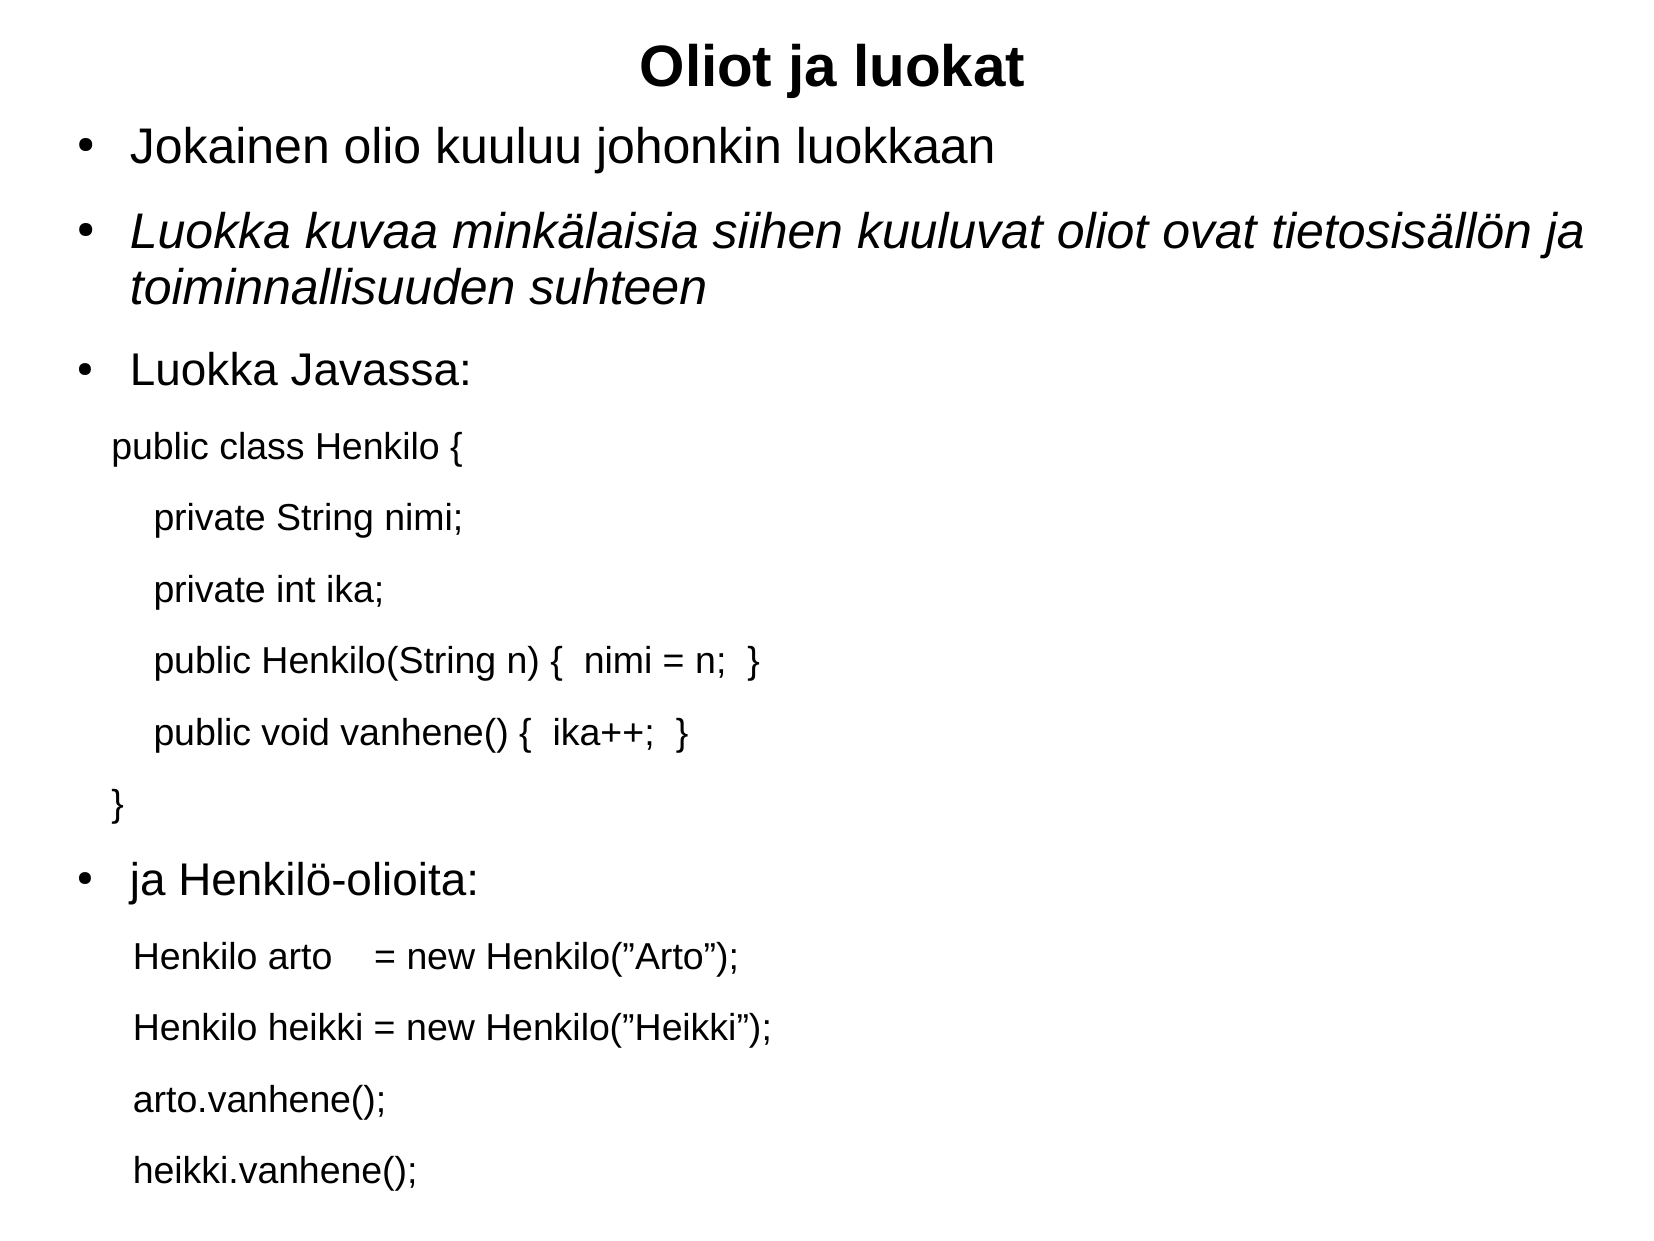

# Oliot ja luokat
Jokainen olio kuuluu johonkin luokkaan
Luokka kuvaa minkälaisia siihen kuuluvat oliot ovat tietosisällön ja toiminnallisuuden suhteen
Luokka Javassa:
 public class Henkilo {
 private String nimi;
 private int ika;
 public Henkilo(String n) { nimi = n; }
 public void vanhene() { ika++; }
 }
ja Henkilö-olioita:
 	Henkilo arto = new Henkilo(”Arto”);
 	Henkilo heikki = new Henkilo(”Heikki”);
 	arto.vanhene();
 	heikki.vanhene();